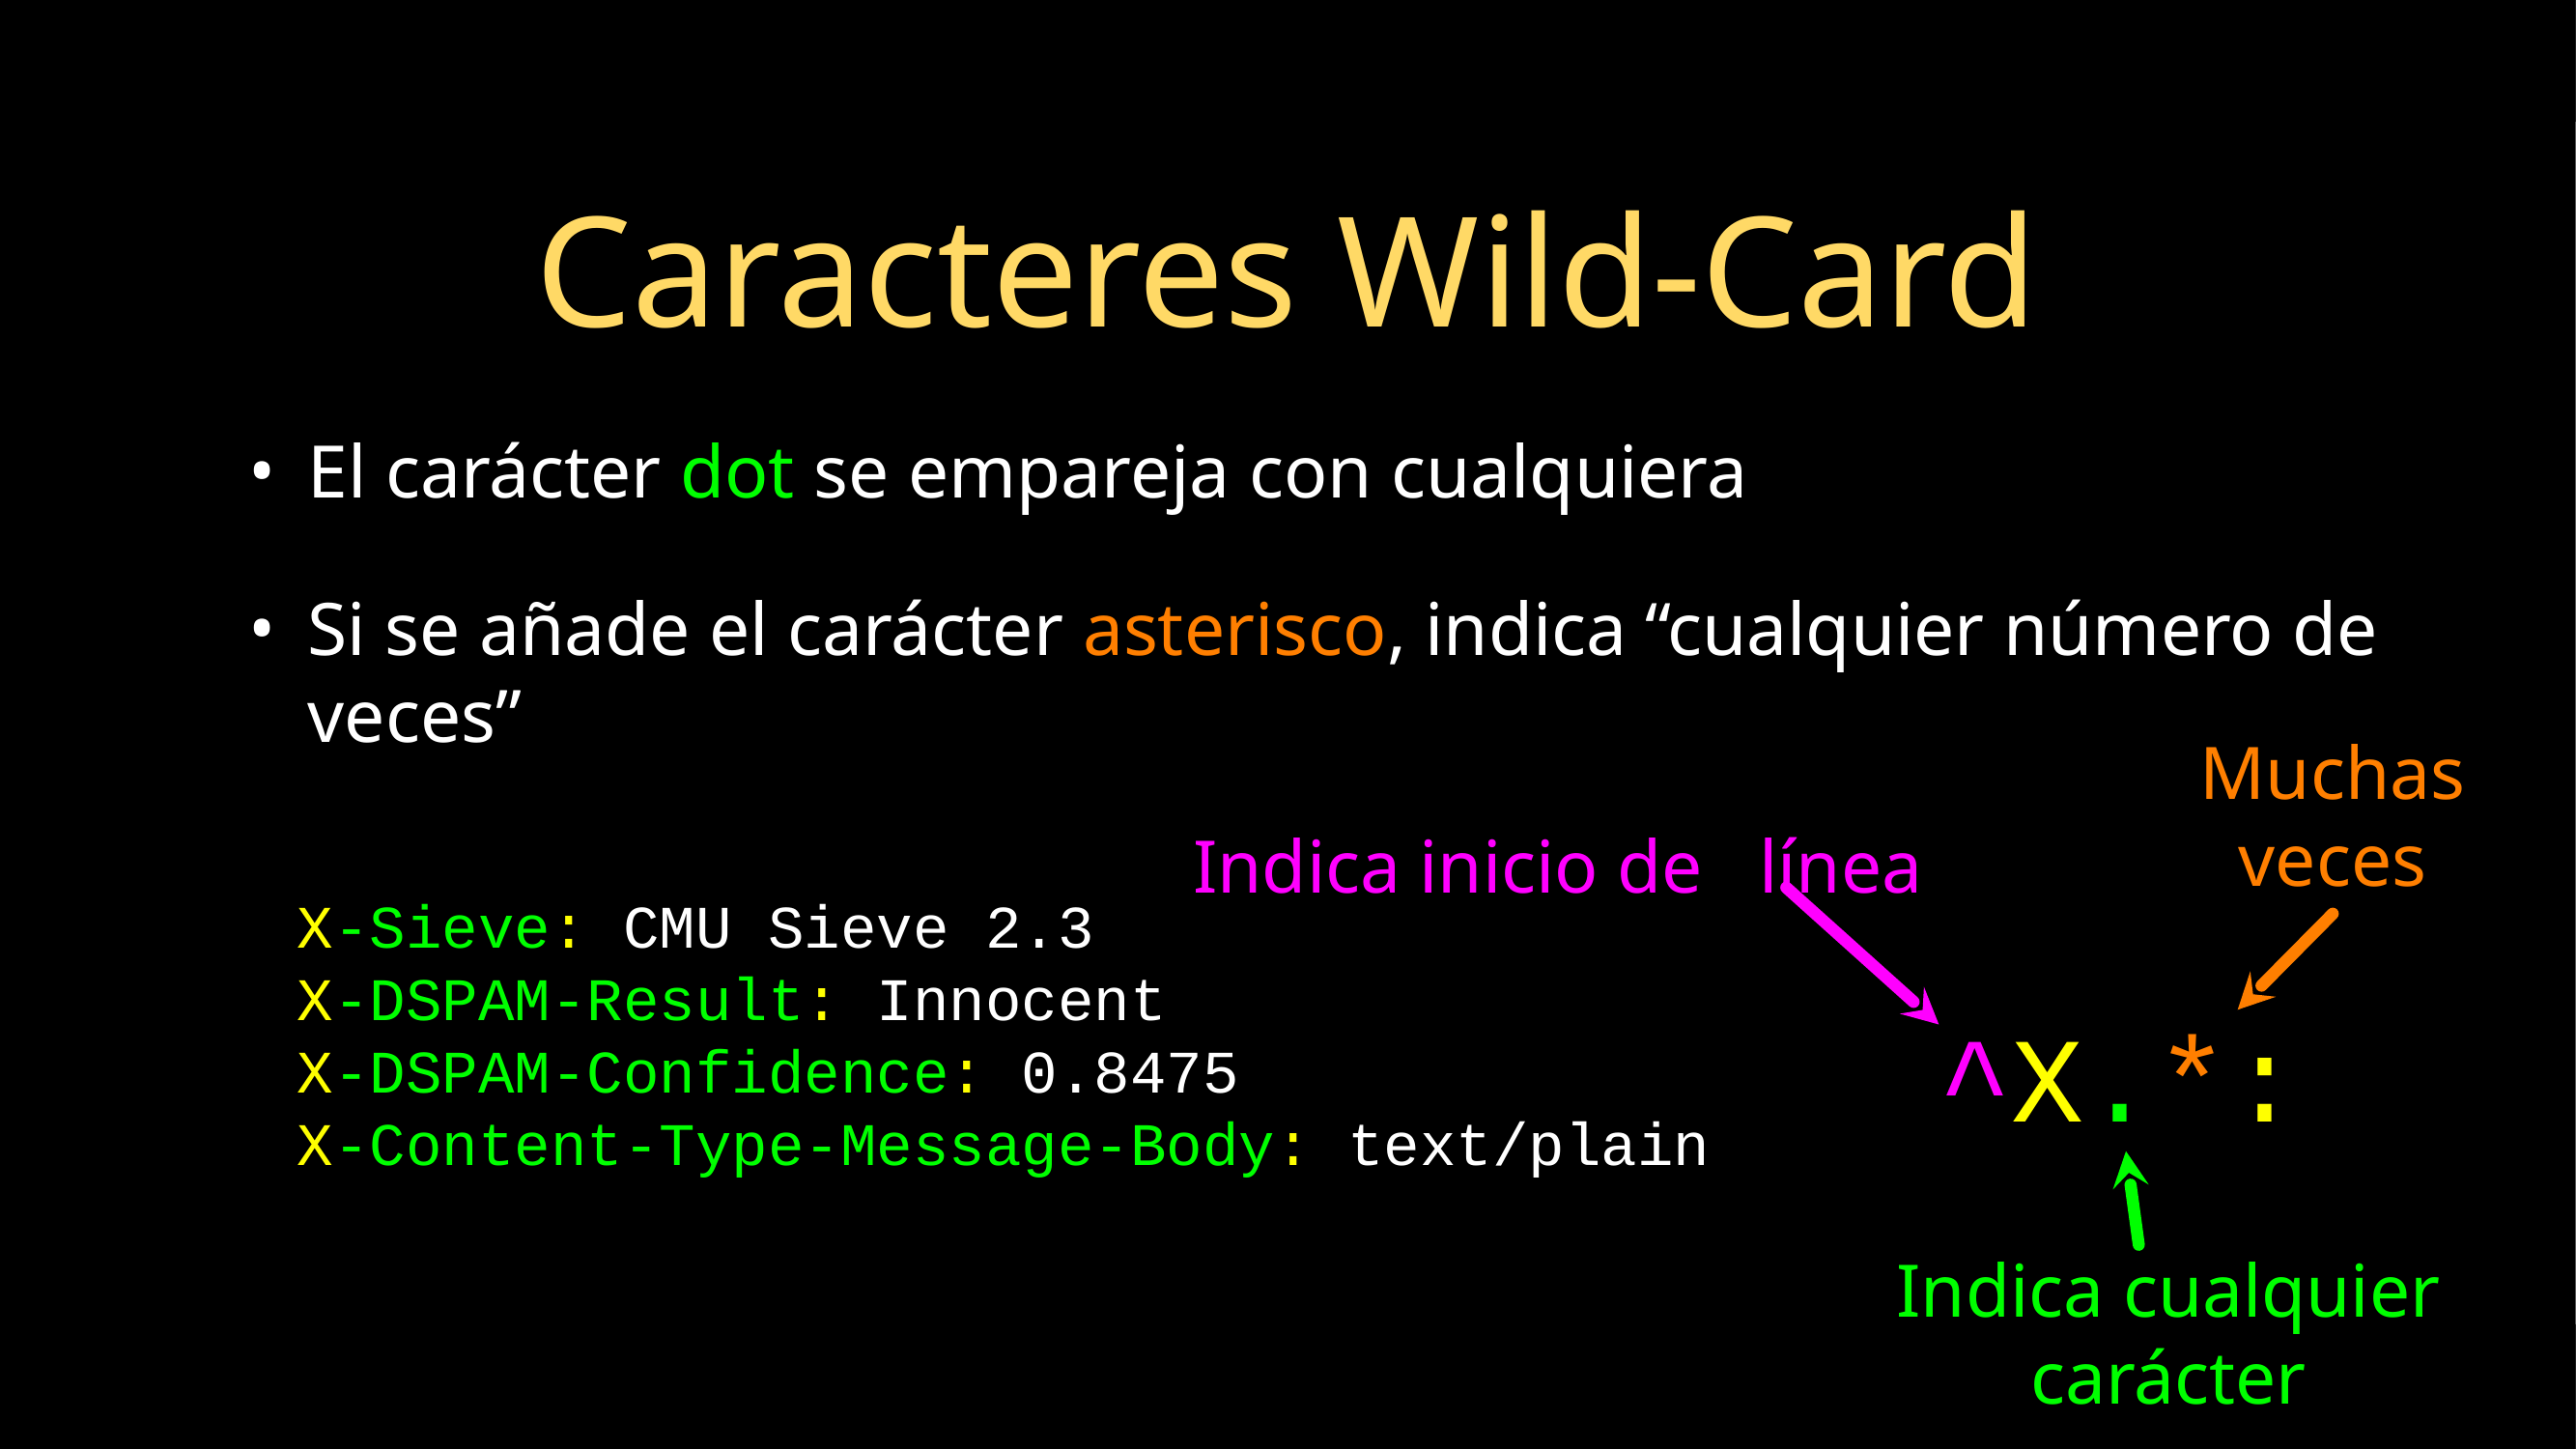

# Caracteres Wild-Card
El carácter dot se empareja con cualquiera
Si se añade el carácter asterisco, indica “cualquier número de veces”
Muchas veces
Indica inicio de línea
X-Sieve: CMU Sieve 2.3
X-DSPAM-Result: Innocent
X-DSPAM-Confidence: 0.8475
X-Content-Type-Message-Body: text/plain
^X.*:
Indica cualquier carácter